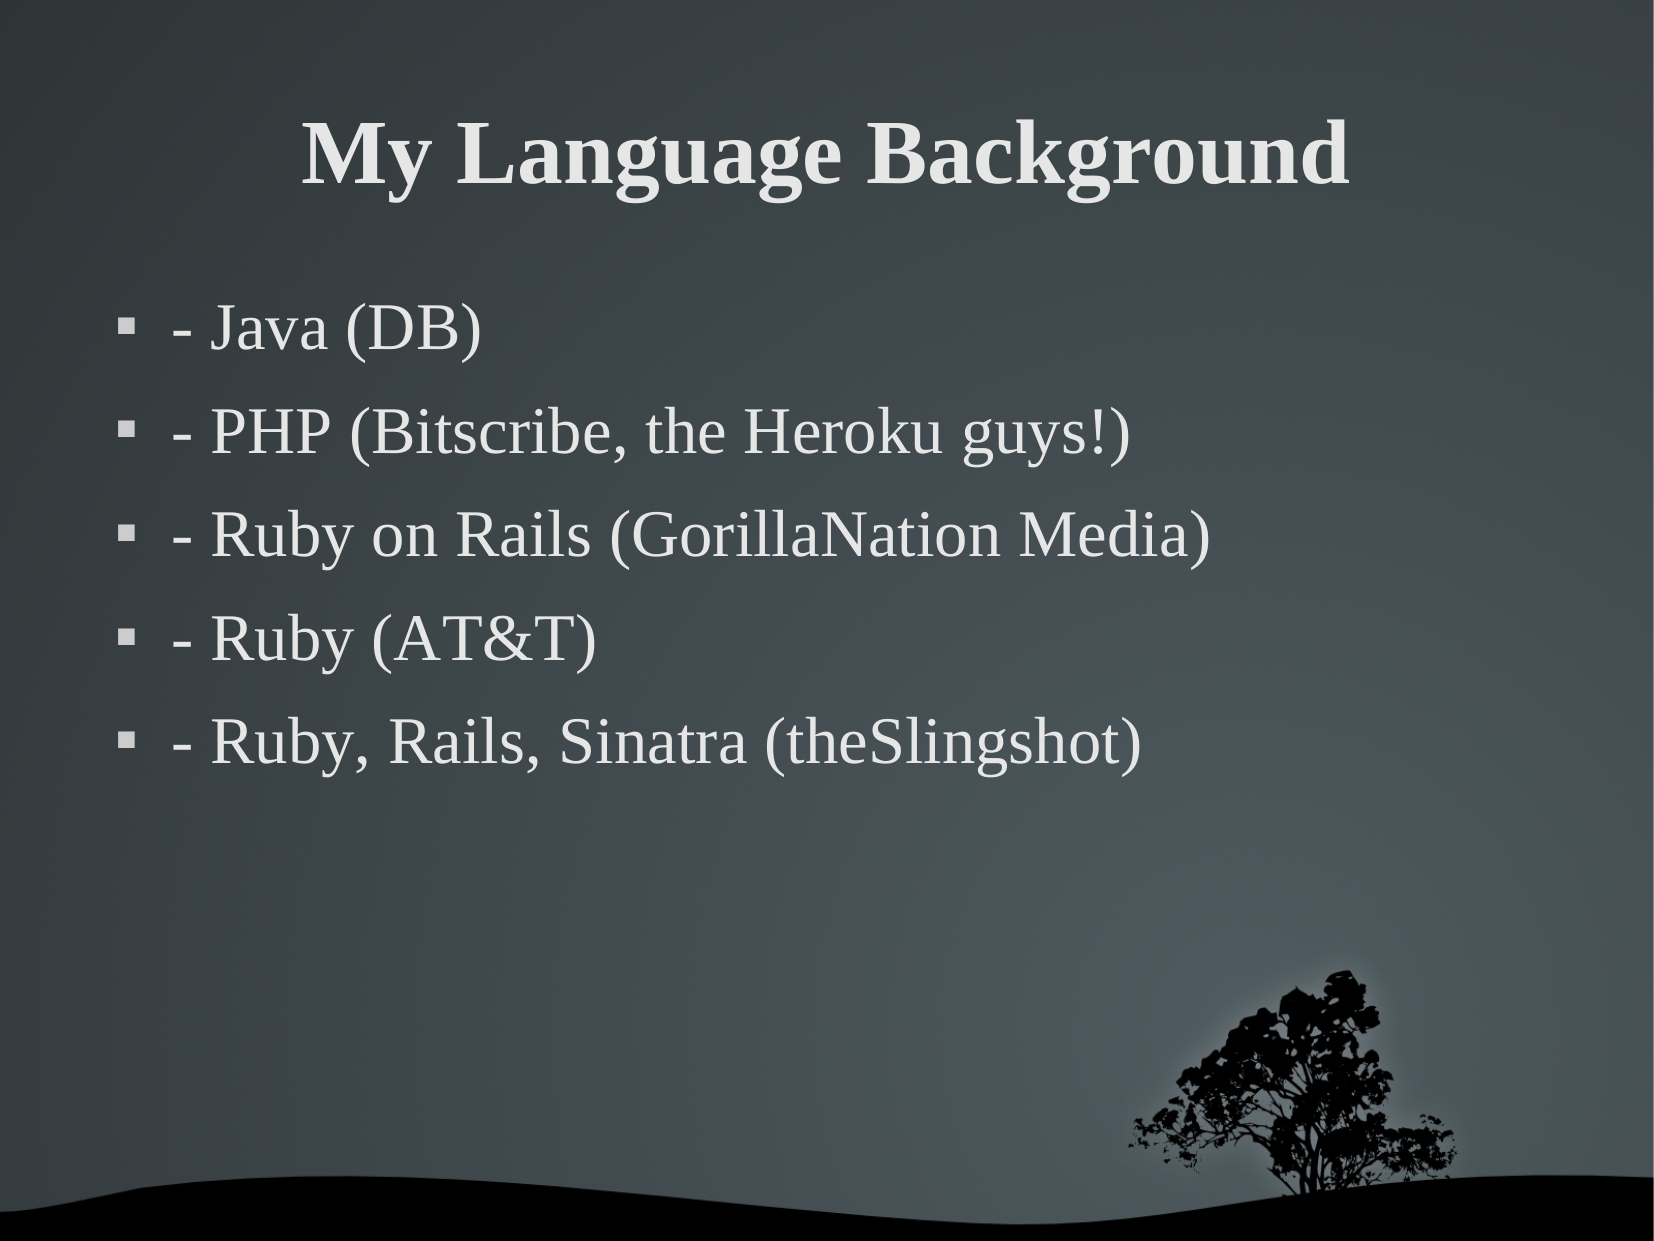

# My Language Background
- Java (DB)
- PHP (Bitscribe, the Heroku guys!)
- Ruby on Rails (GorillaNation Media)
- Ruby (AT&T)
- Ruby, Rails, Sinatra (theSlingshot)